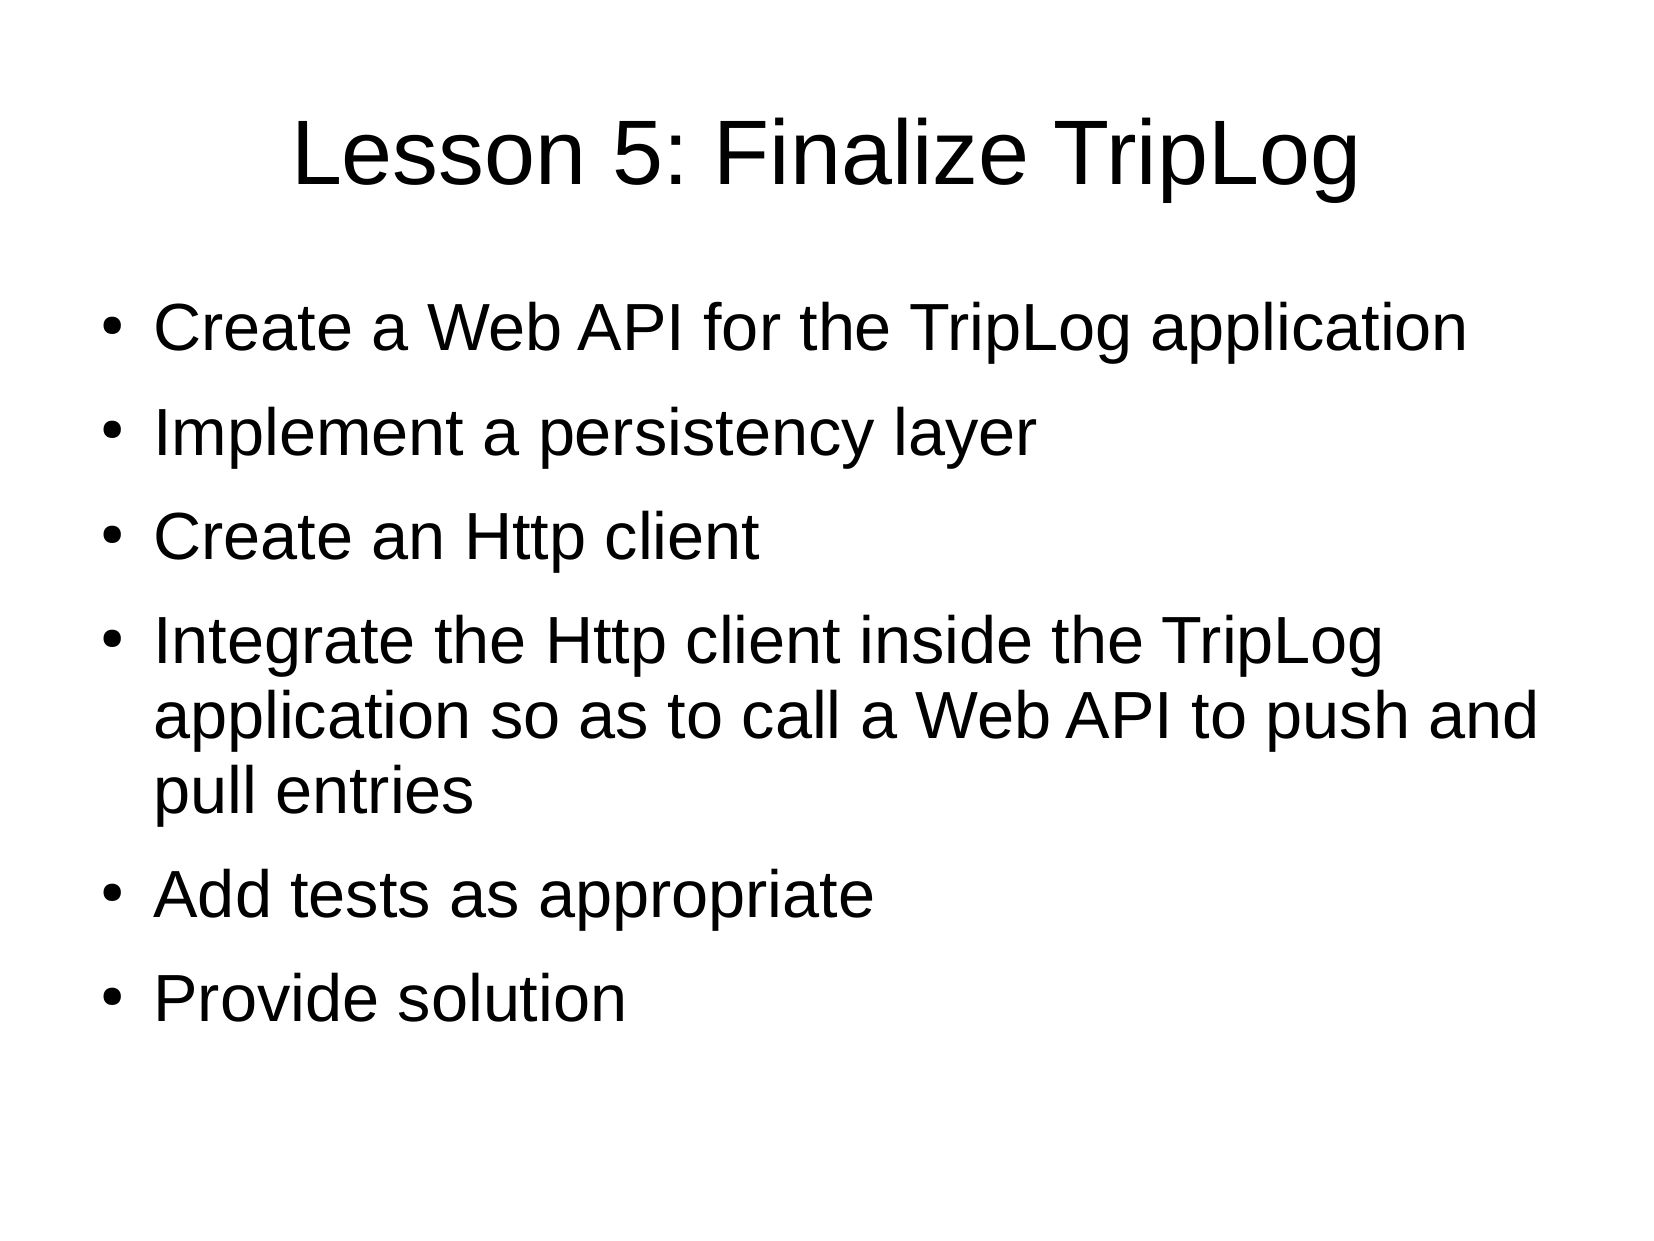

# Lesson 5: Finalize TripLog
Create a Web API for the TripLog application
Implement a persistency layer
Create an Http client
Integrate the Http client inside the TripLog application so as to call a Web API to push and pull entries
Add tests as appropriate
Provide solution